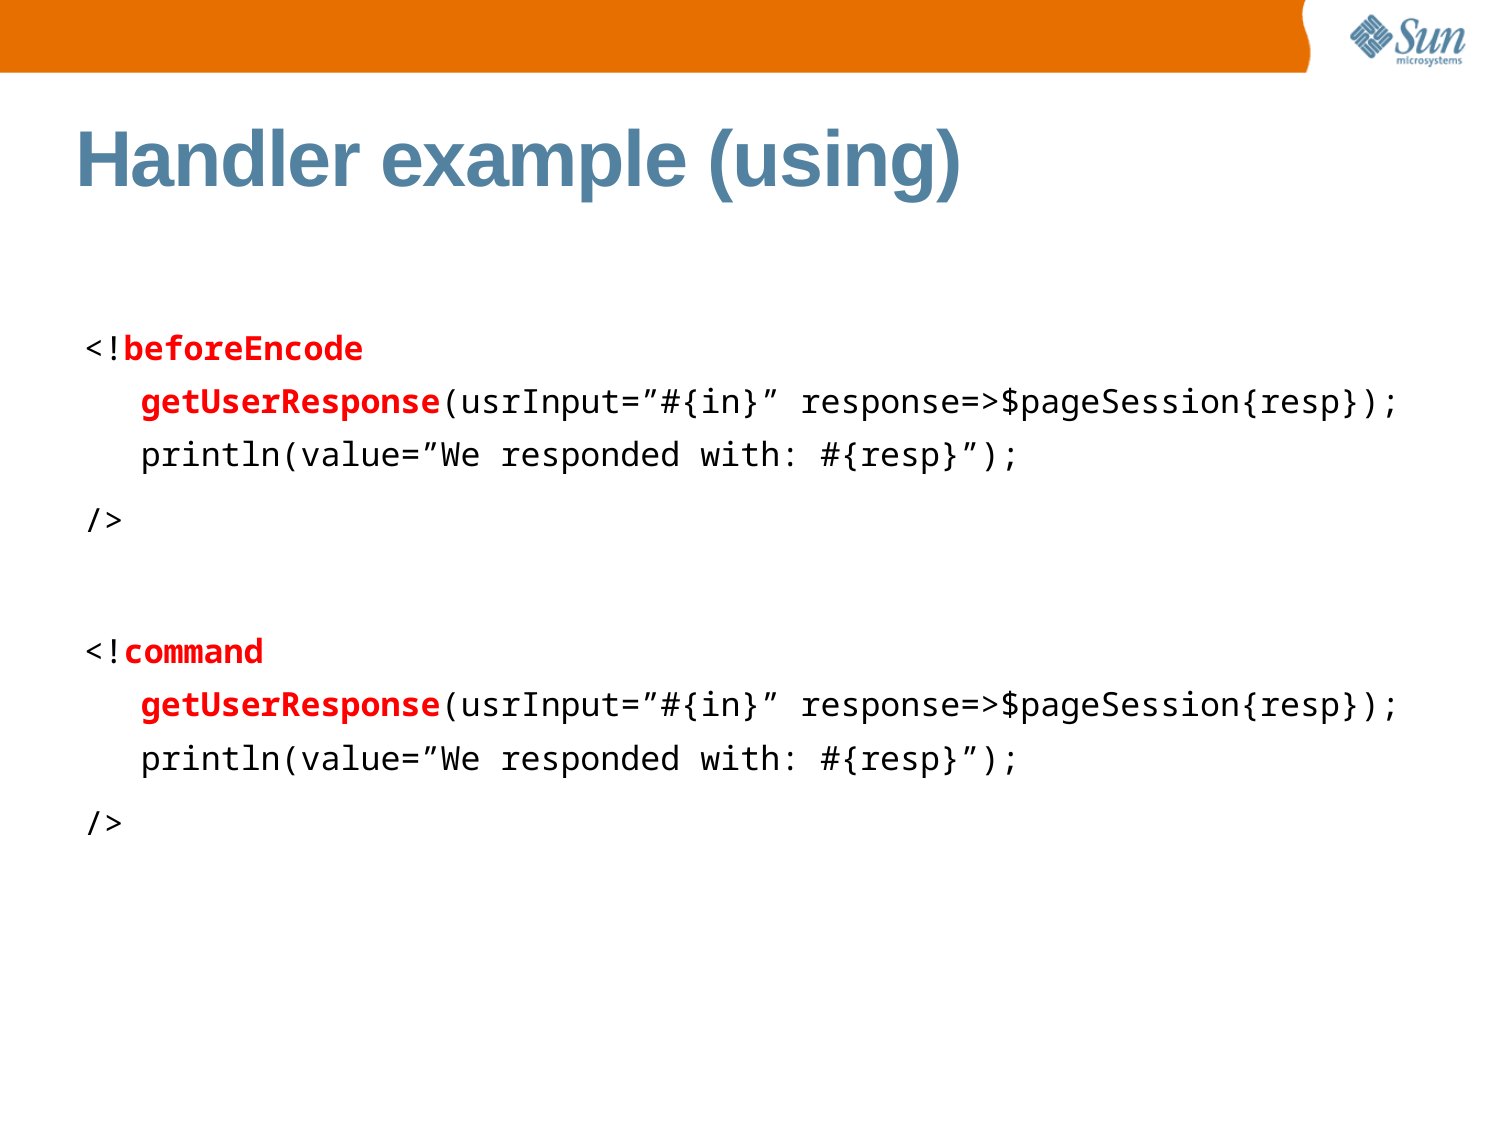

# Handler example (using)
<!beforeEncode
getUserResponse(usrInput=”#{in}” response=>$pageSession{resp});
println(value=”We responded with: #{resp}”);
/>
<!command
getUserResponse(usrInput=”#{in}” response=>$pageSession{resp});
println(value=”We responded with: #{resp}”);
/>